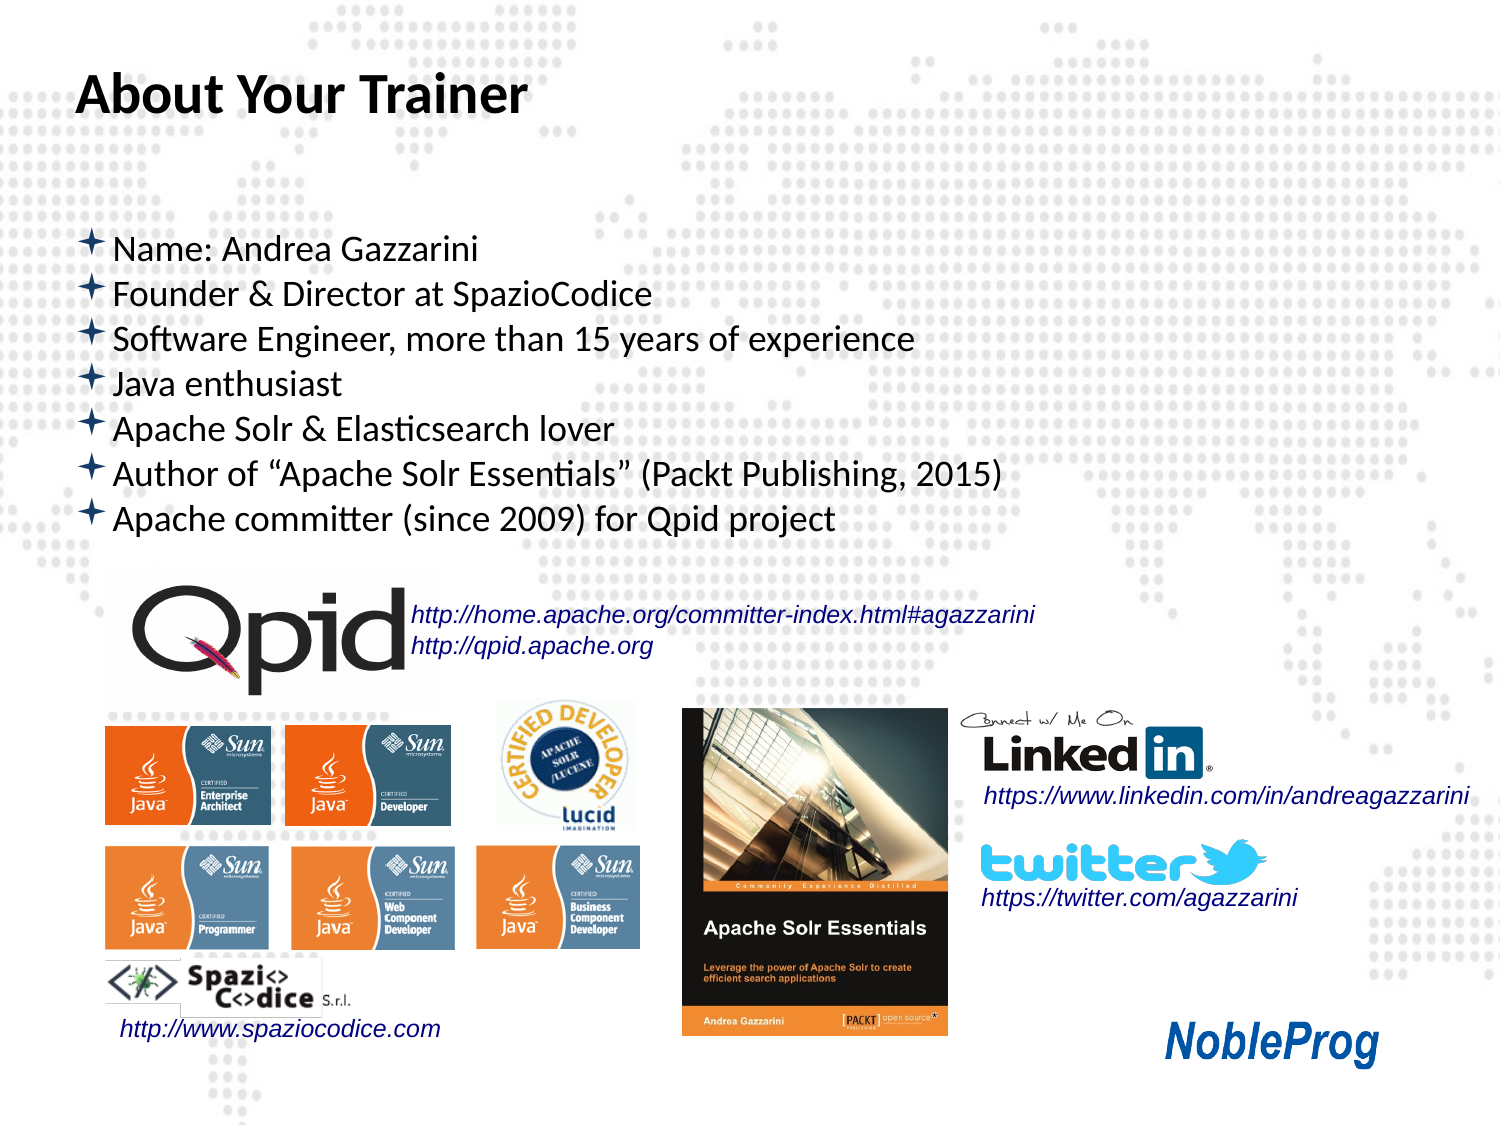

About Your Trainer
Name: Andrea Gazzarini
Founder & Director at SpazioCodice
Software Engineer, more than 15 years of experience
Java enthusiast
Apache Solr & Elasticsearch lover
Author of “Apache Solr Essentials” (Packt Publishing, 2015)
Apache committer (since 2009) for Qpid project
http://home.apache.org/committer-index.html#agazzarini
http://qpid.apache.org
https://www.linkedin.com/in/andreagazzarini
https://twitter.com/agazzarini
http://www.spaziocodice.com